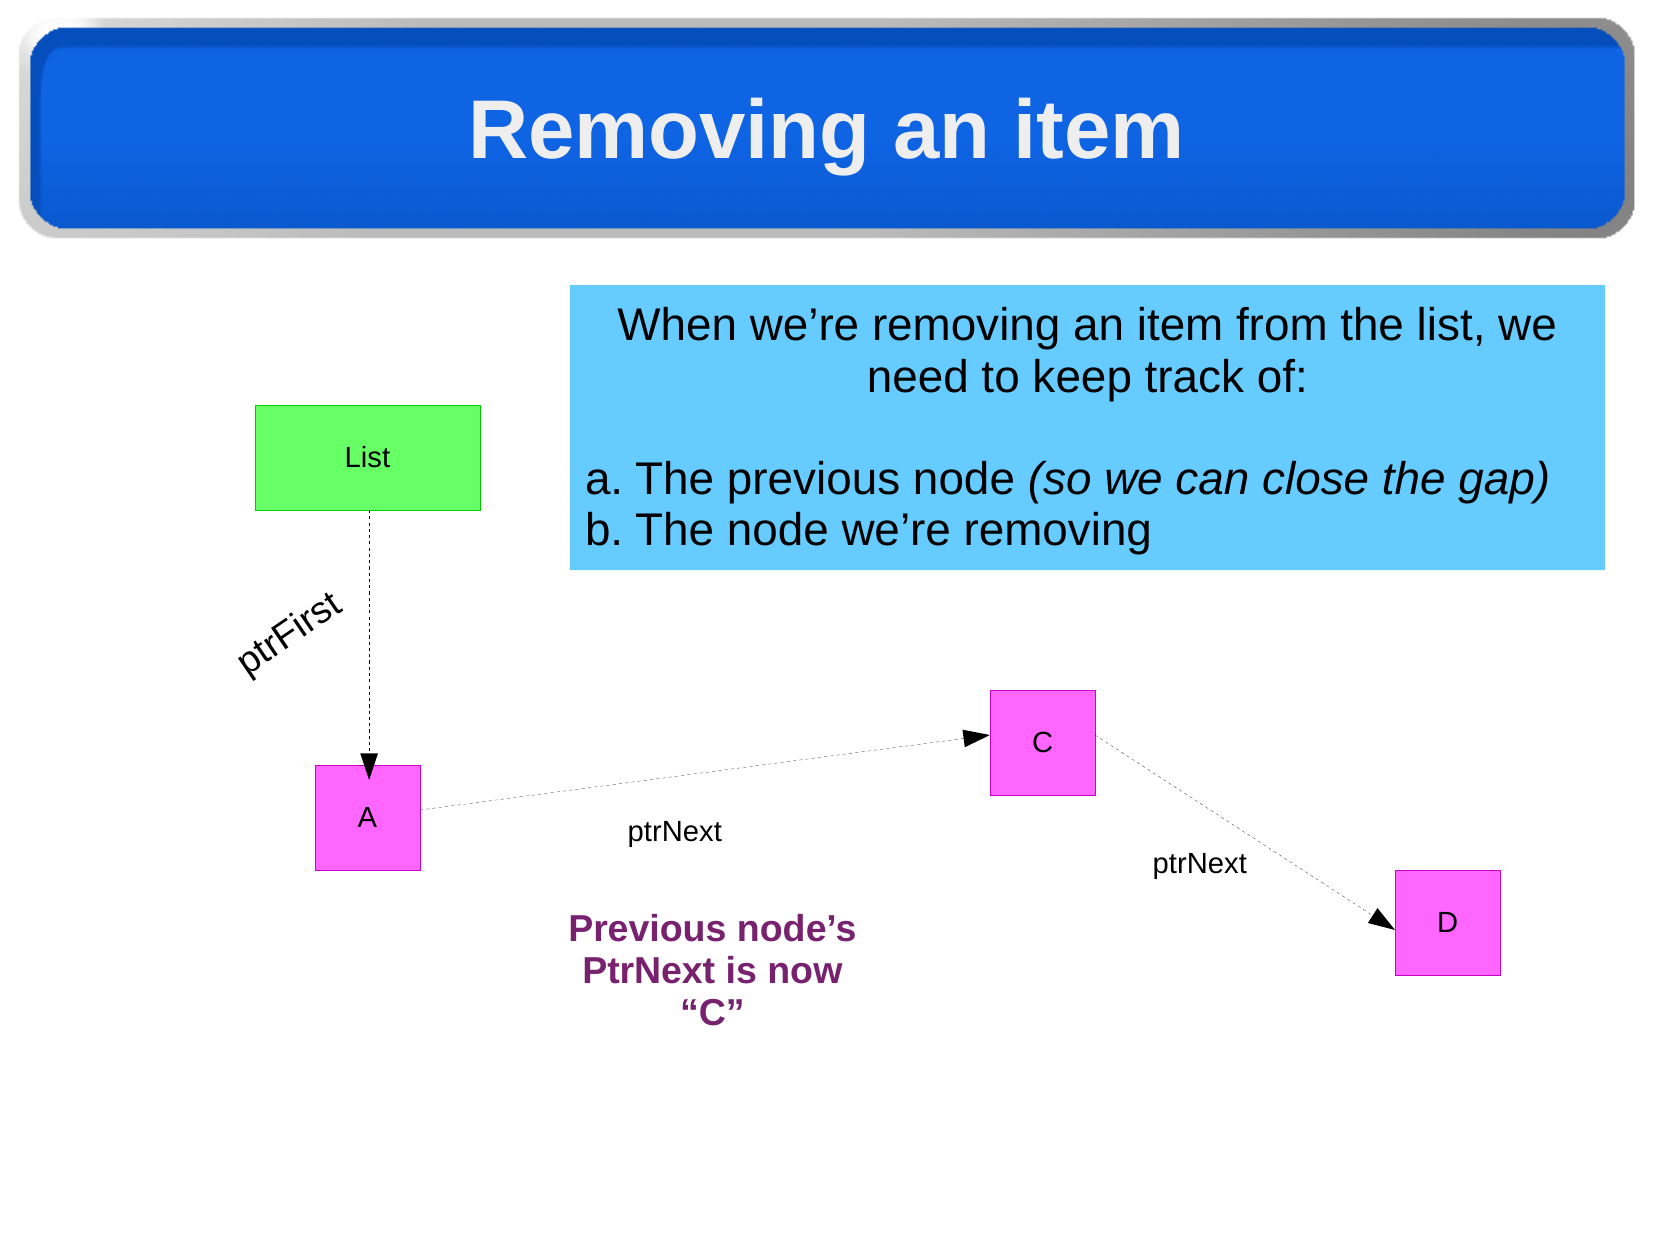

# Removing an item
When we’re removing an item from the list, we need to keep track of:
a. The previous node (so we can close the gap)
b. The node we’re removing
List
ptrFirst
C
A
ptrNext
ptrNext
D
Previous node’s
PtrNext is now
“C”